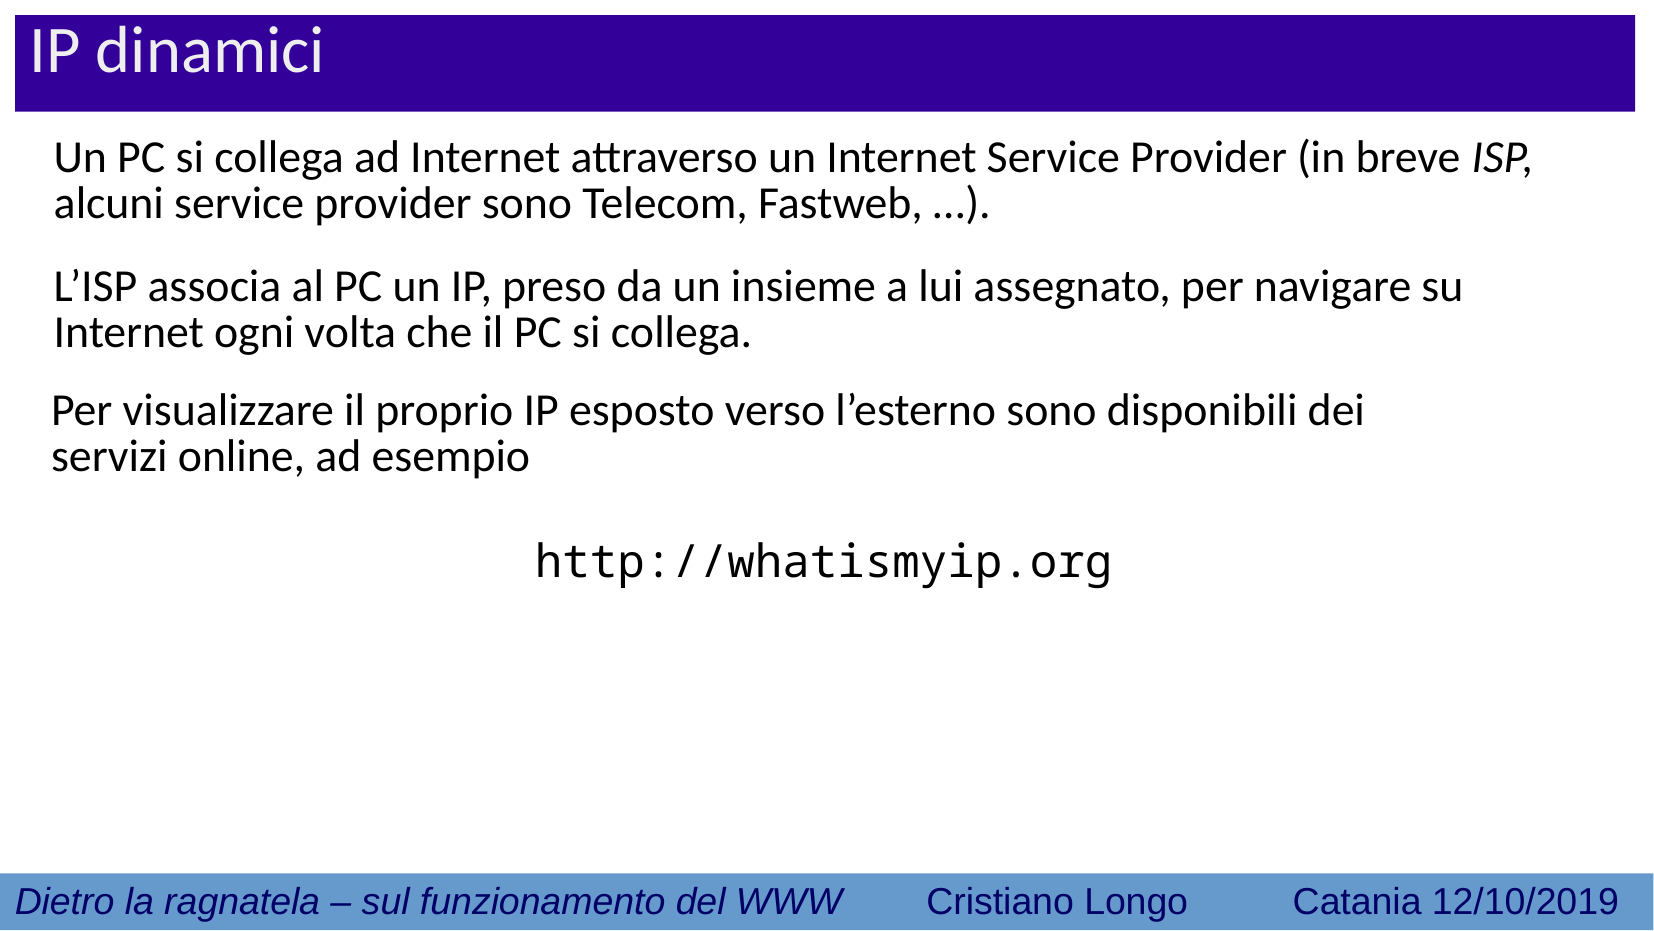

IP dinamici
Un PC si collega ad Internet attraverso un Internet Service Provider (in breve ISP, alcuni service provider sono Telecom, Fastweb, …).
L’ISP associa al PC un IP, preso da un insieme a lui assegnato, per navigare su Internet ogni volta che il PC si collega.
Per visualizzare il proprio IP esposto verso l’esterno sono disponibili dei
servizi online, ad esempio
http://whatismyip.org
Dietro la ragnatela – sul funzionamento del WWW Cristiano Longo Catania 12/10/2019